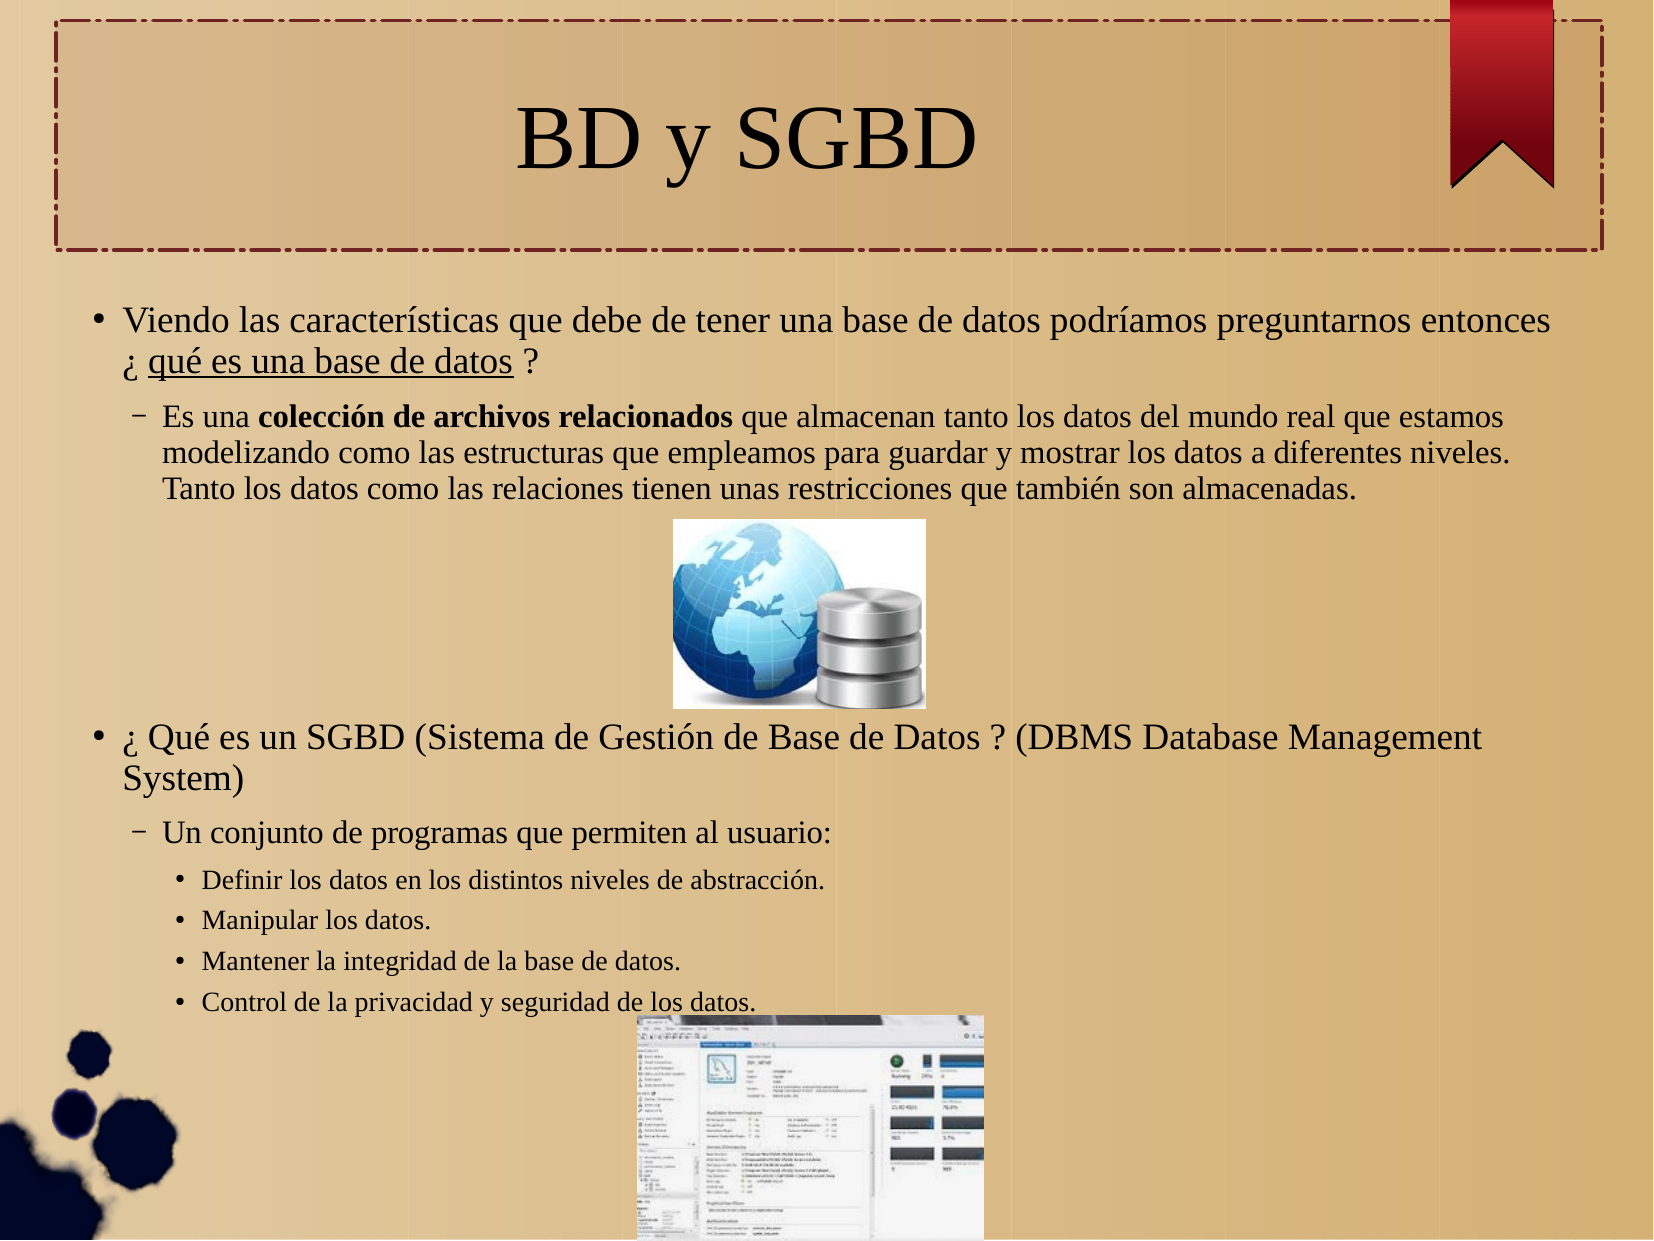

# BD y SGBD
Viendo las características que debe de tener una base de datos podríamos preguntarnos entonces ¿ qué es una base de datos ?
Es una colección de archivos relacionados que almacenan tanto los datos del mundo real que estamos modelizando como las estructuras que empleamos para guardar y mostrar los datos a diferentes niveles. Tanto los datos como las relaciones tienen unas restricciones que también son almacenadas.
¿ Qué es un SGBD (Sistema de Gestión de Base de Datos ? (DBMS Database Management System)
Un conjunto de programas que permiten al usuario:
Definir los datos en los distintos niveles de abstracción.
Manipular los datos.
Mantener la integridad de la base de datos.
Control de la privacidad y seguridad de los datos.